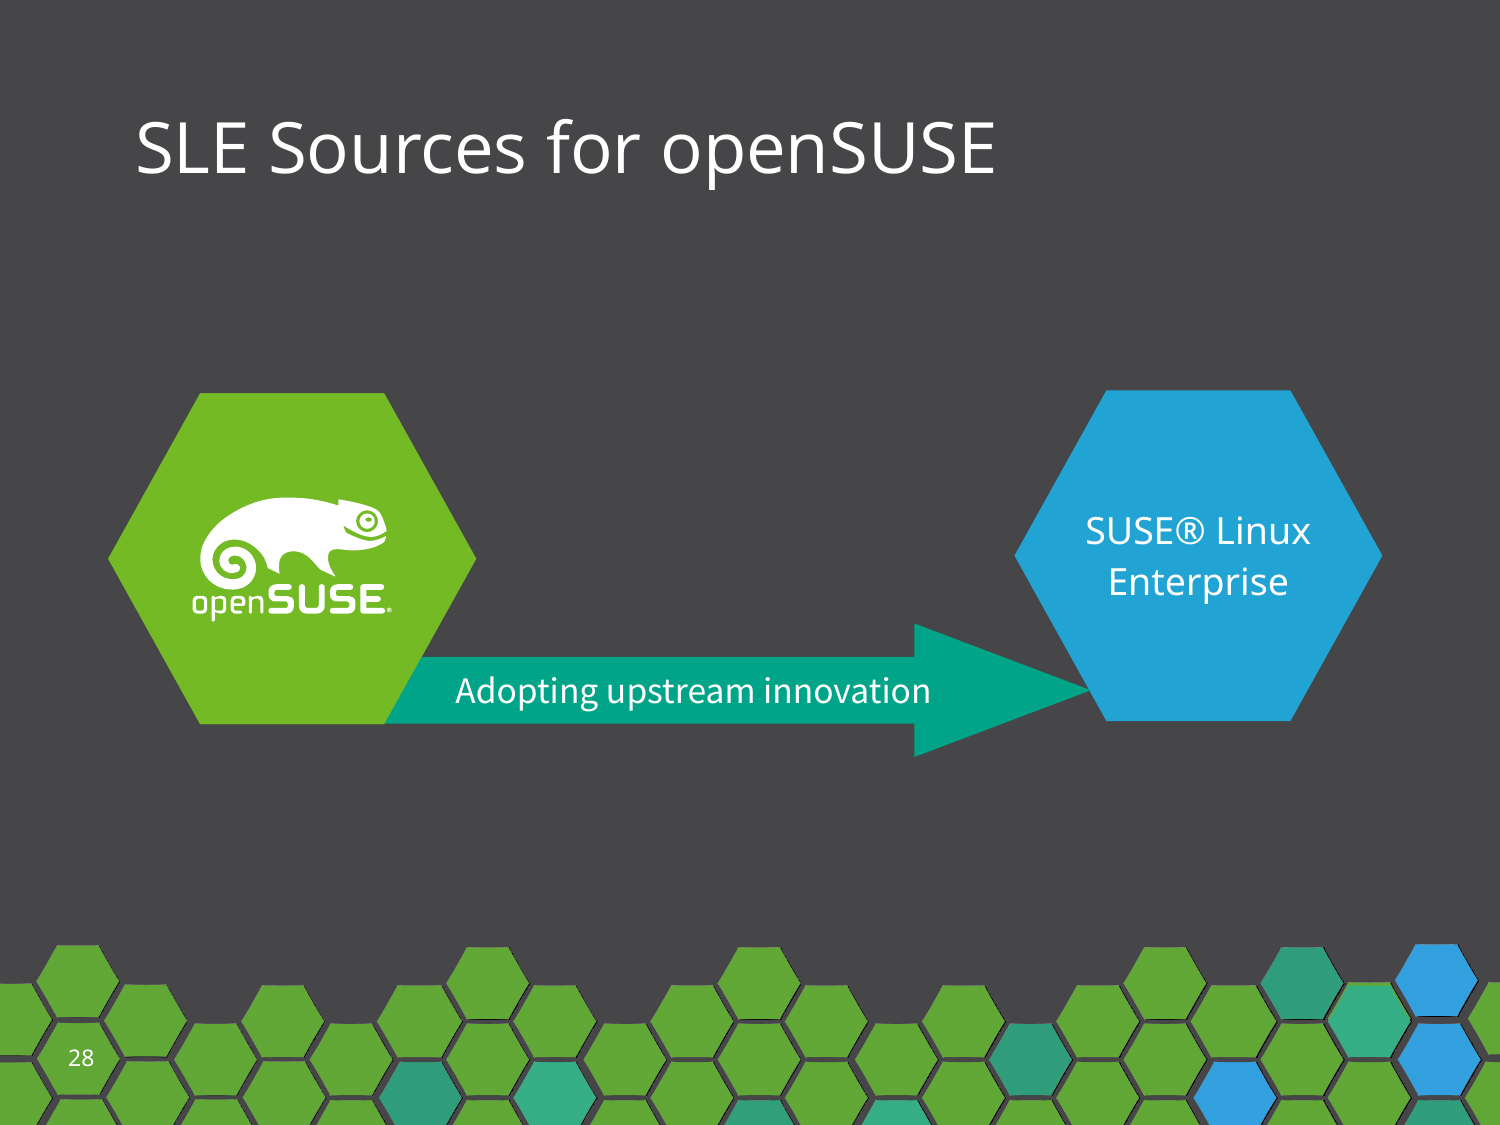

# SLE Sources for openSUSE
SUSE® Linux
Enterprise
Adopting upstream innovation